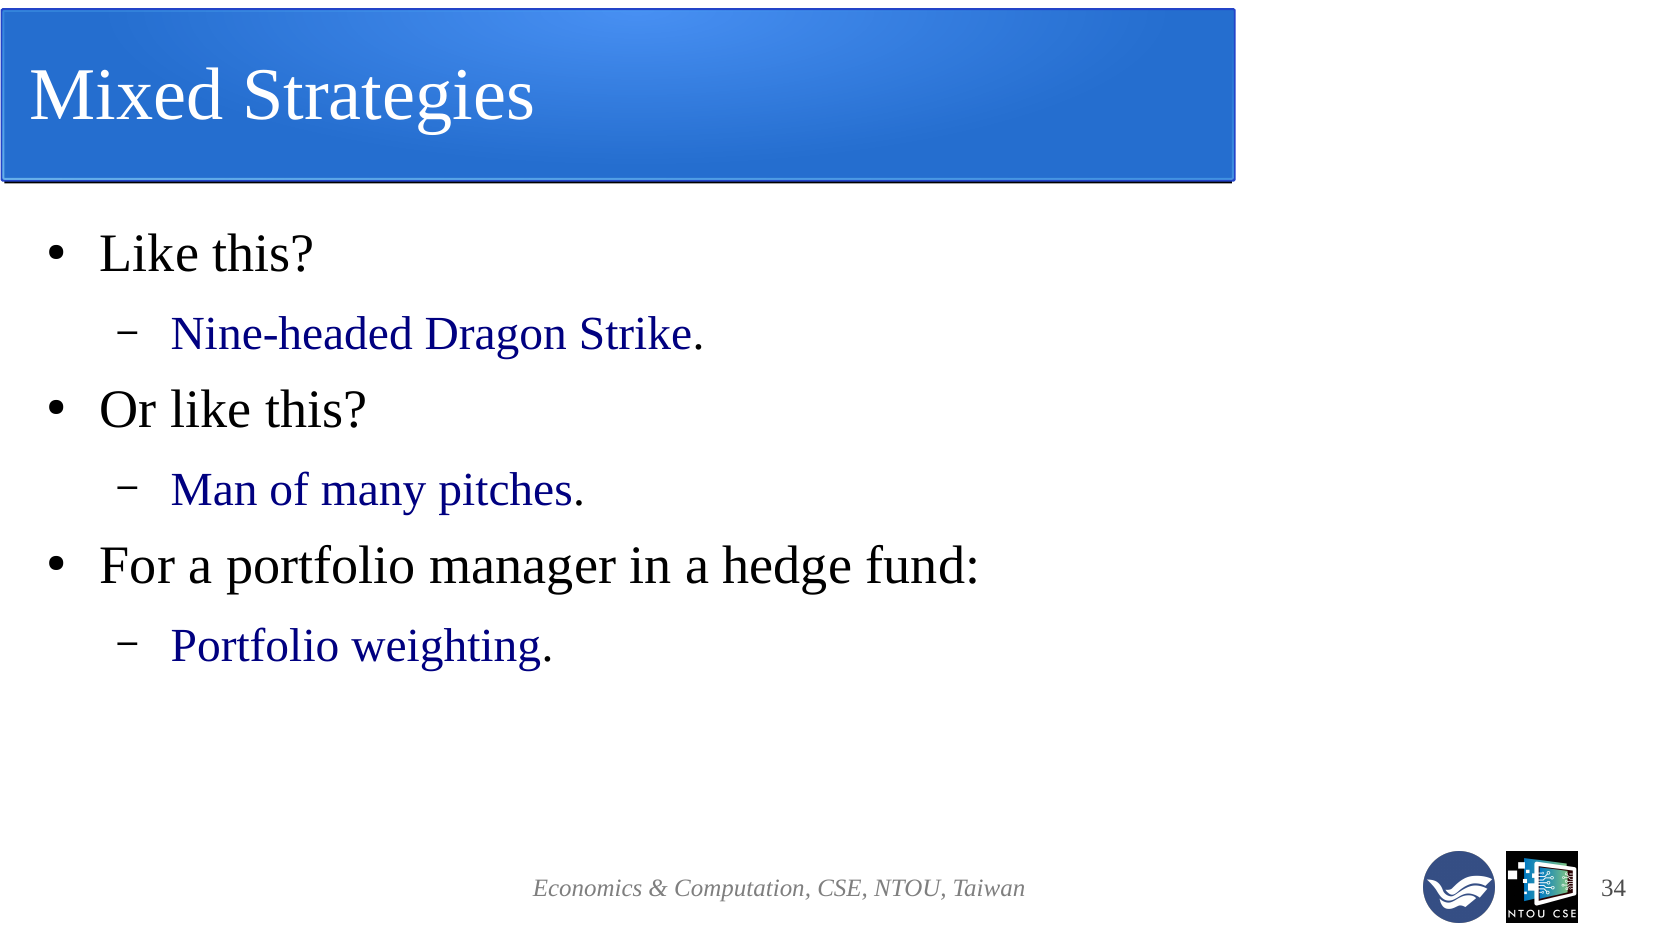

# Mixed Strategies
Like this?
Nine-headed Dragon Strike.
Or like this?
Man of many pitches.
For a portfolio manager in a hedge fund:
Portfolio weighting.
Economics & Computation, CSE, NTOU, Taiwan
34